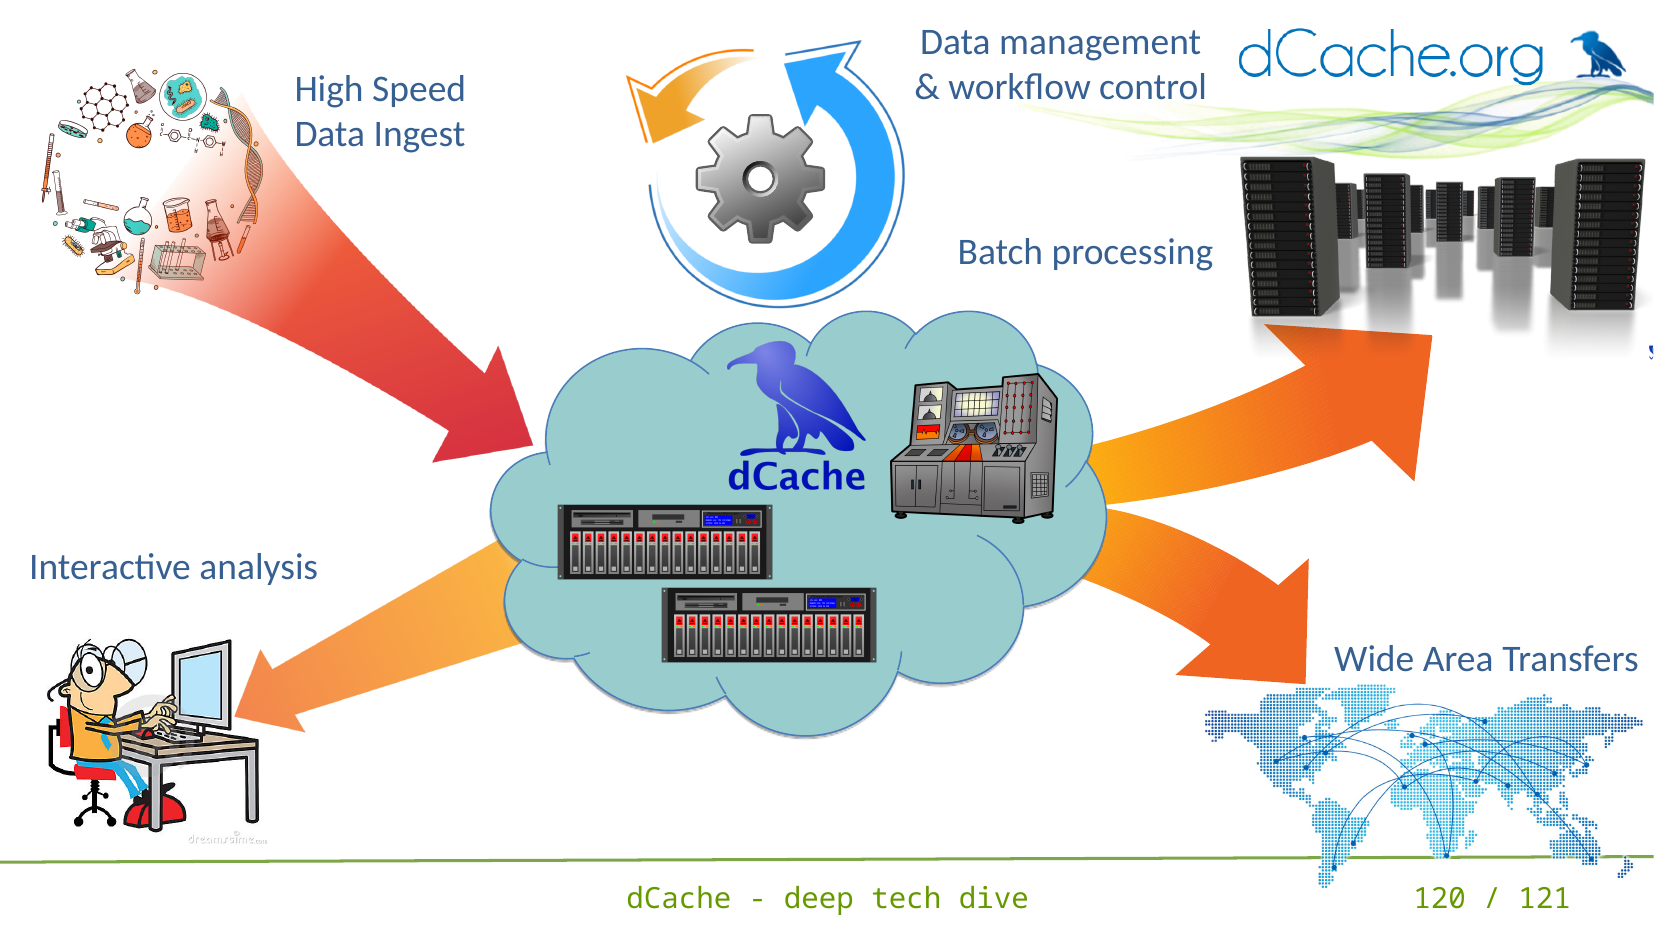

Data management
& workflow control
High Speed
Data Ingest
Batch processing
Interactive analysis
Wide Area Transfers
dCache - deep tech dive
120